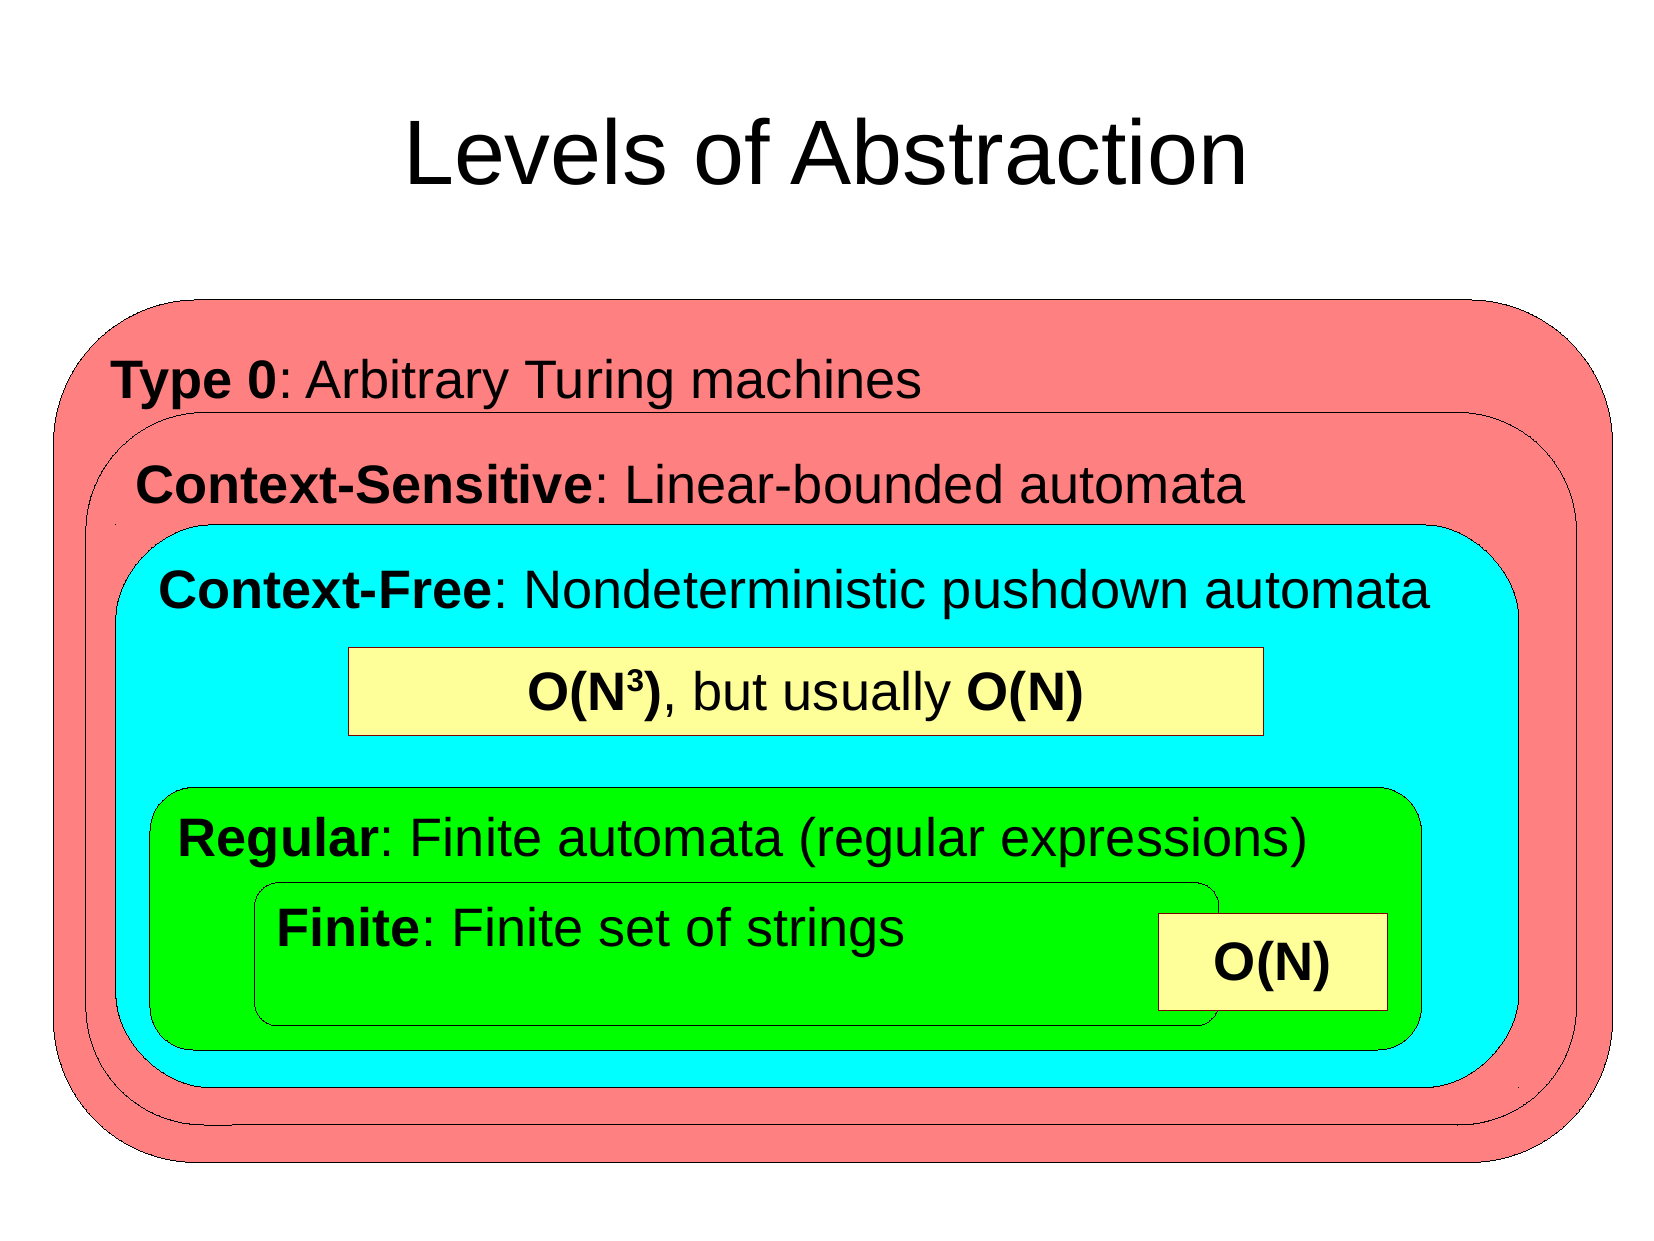

# Levels of Abstraction
Type 0: Arbitrary Turing machines
Context-Sensitive: Linear-bounded automata
Context-Free: Nondeterministic pushdown automata
O(N3), but usually O(N)
Regular: Finite automata (regular expressions)
Finite: Finite set of strings
O(N)